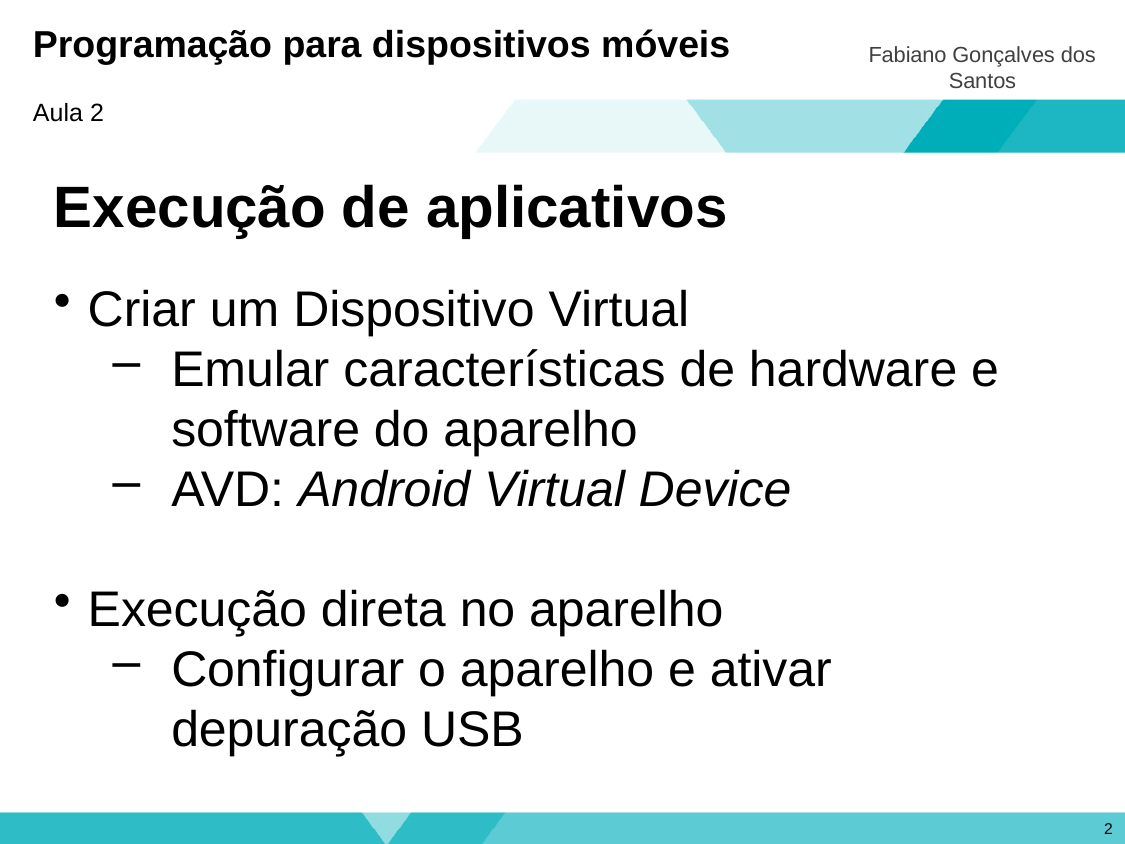

# Programação para dispositivos móveis
Fabiano Gonçalves dos Santos
Aula 2
Execução de aplicativos
Criar um Dispositivo Virtual
Emular características de hardware e software do aparelho
AVD: Android Virtual Device
Execução direta no aparelho
Configurar o aparelho e ativar depuração USB